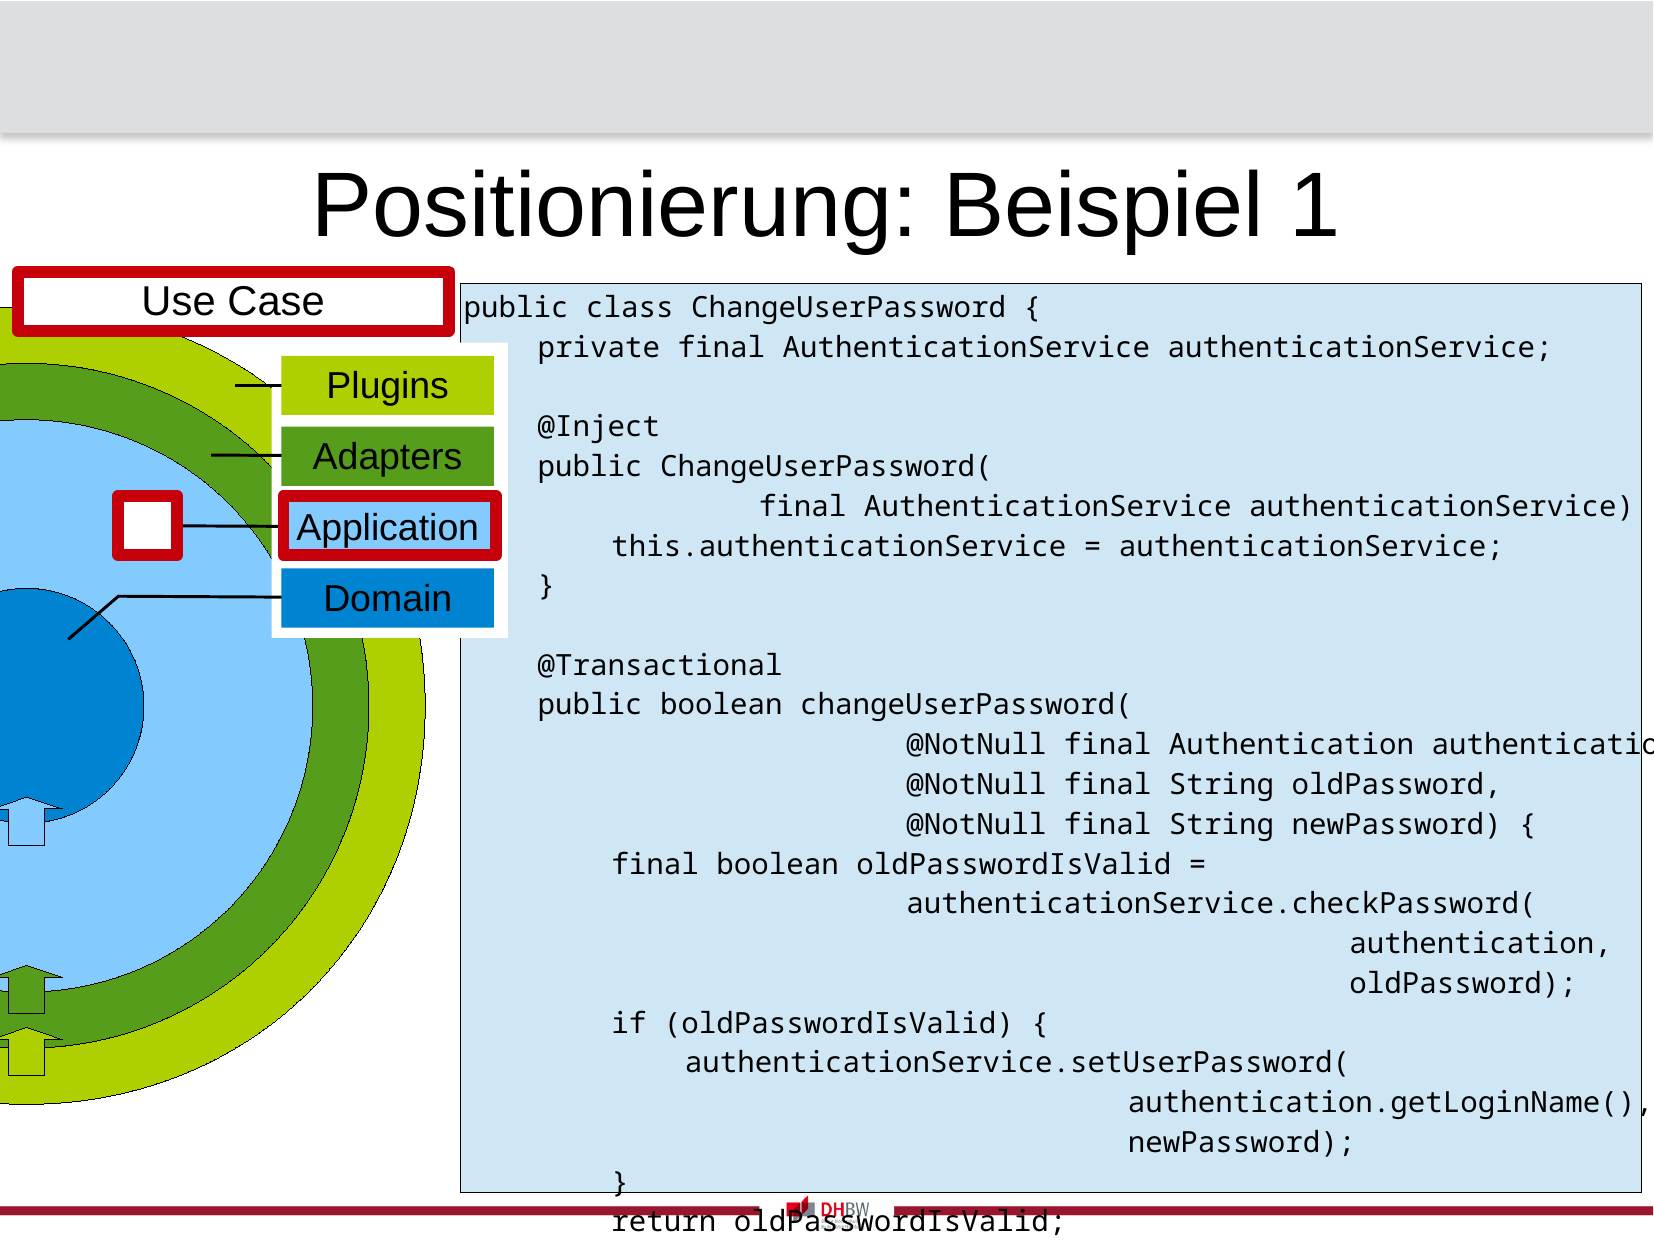

# Positionierung: Beispiel 1
Use Case
public class ChangeUserPassword {
	private final AuthenticationService authenticationService;
	@Inject
	public ChangeUserPassword(
				final AuthenticationService authenticationService) {
		this.authenticationService = authenticationService;
	}
	@Transactional
	public boolean changeUserPassword(
						@NotNull final Authentication authentication,
						@NotNull final String oldPassword,
						@NotNull final String newPassword) {
		final boolean oldPasswordIsValid =
						authenticationService.checkPassword(
												authentication,
												oldPassword);
		if (oldPasswordIsValid) {
			authenticationService.setUserPassword(
									authentication.getLoginName(),
									newPassword);
		}
		return oldPasswordIsValid;
	}
}
Plugins
Adapters
Application
Domain